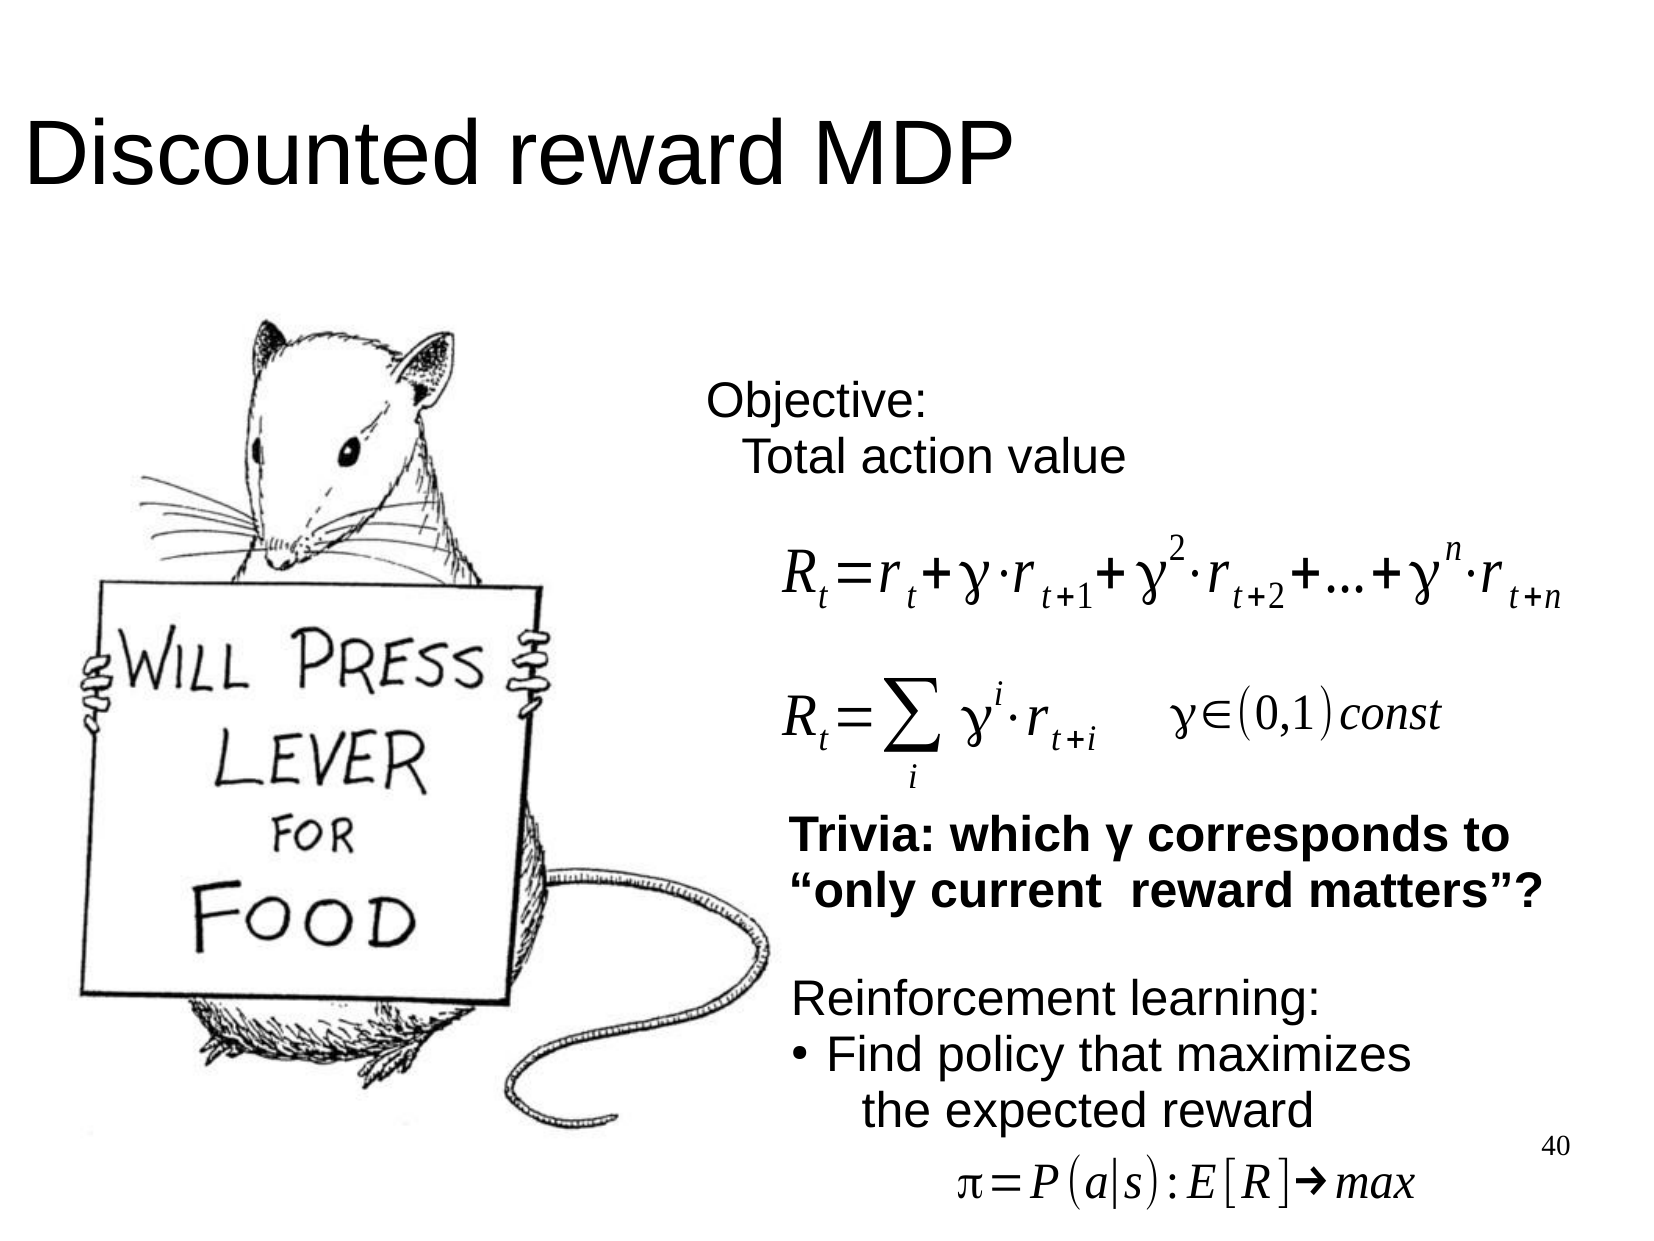

# Discounted reward MDP
Objective:
Total action value
Trivia: which γ corresponds to
“only current reward matters”?
Reinforcement learning:
Find policy that maximizes
the expected reward
40